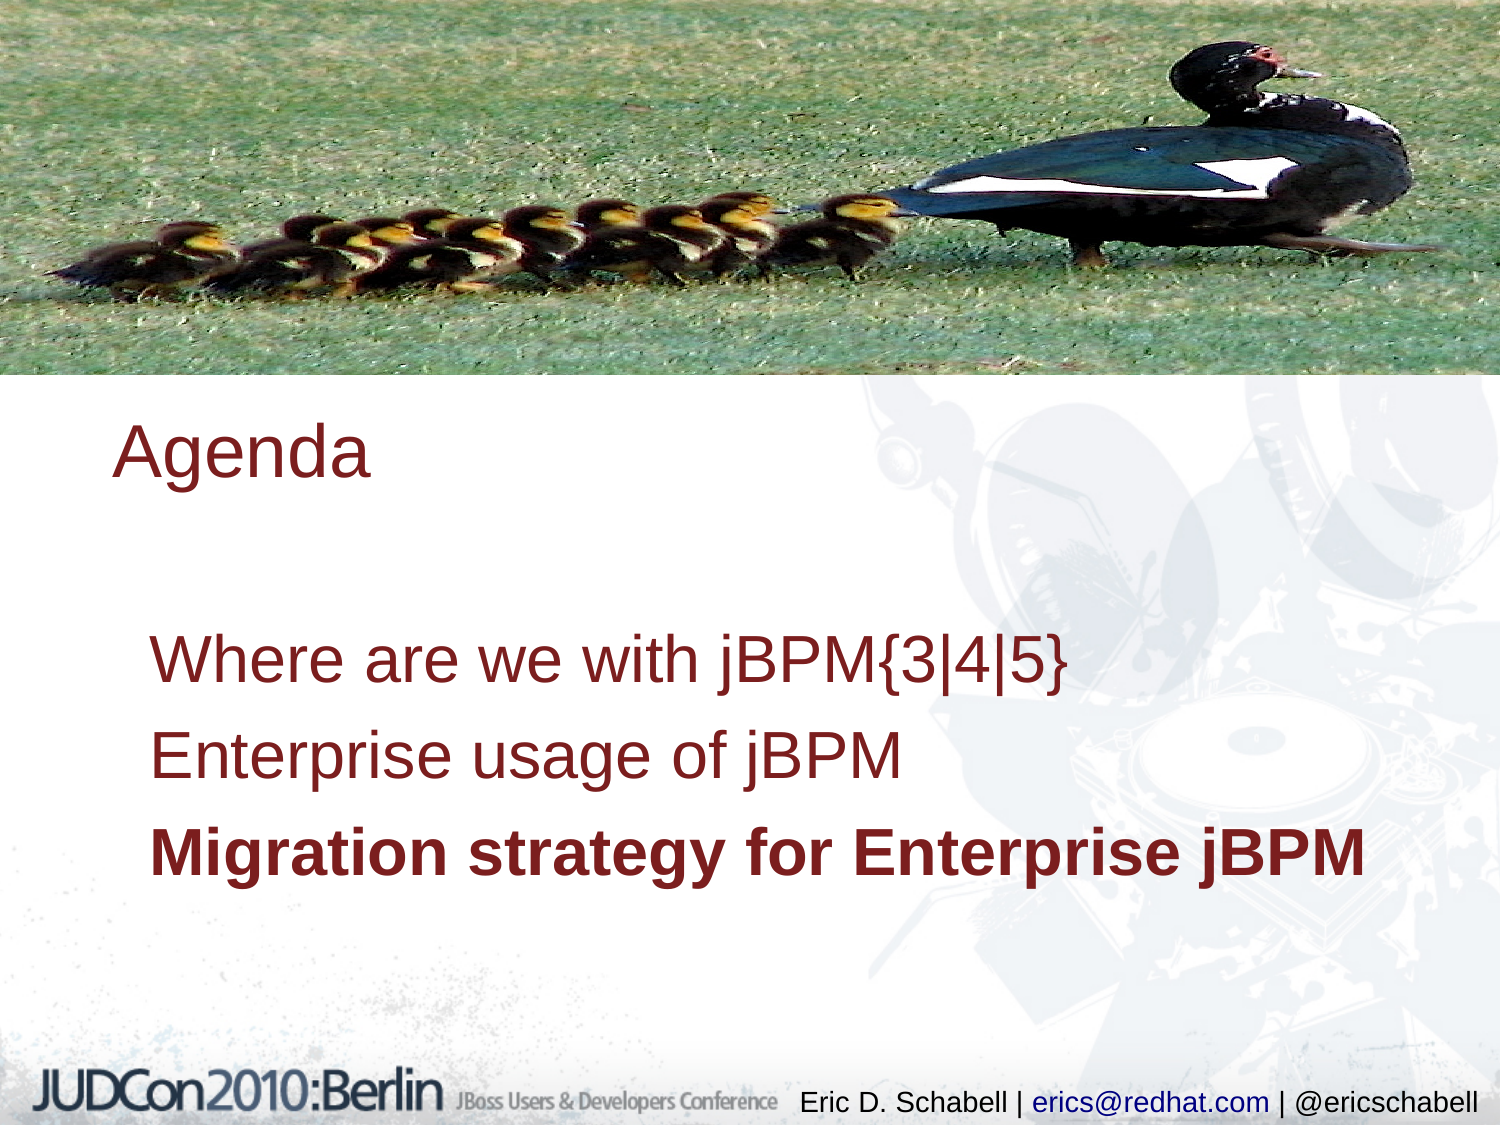

# Agenda
 Where are we with jBPM{3|4|5}
 Enterprise usage of jBPM
 Migration strategy for Enterprise jBPM